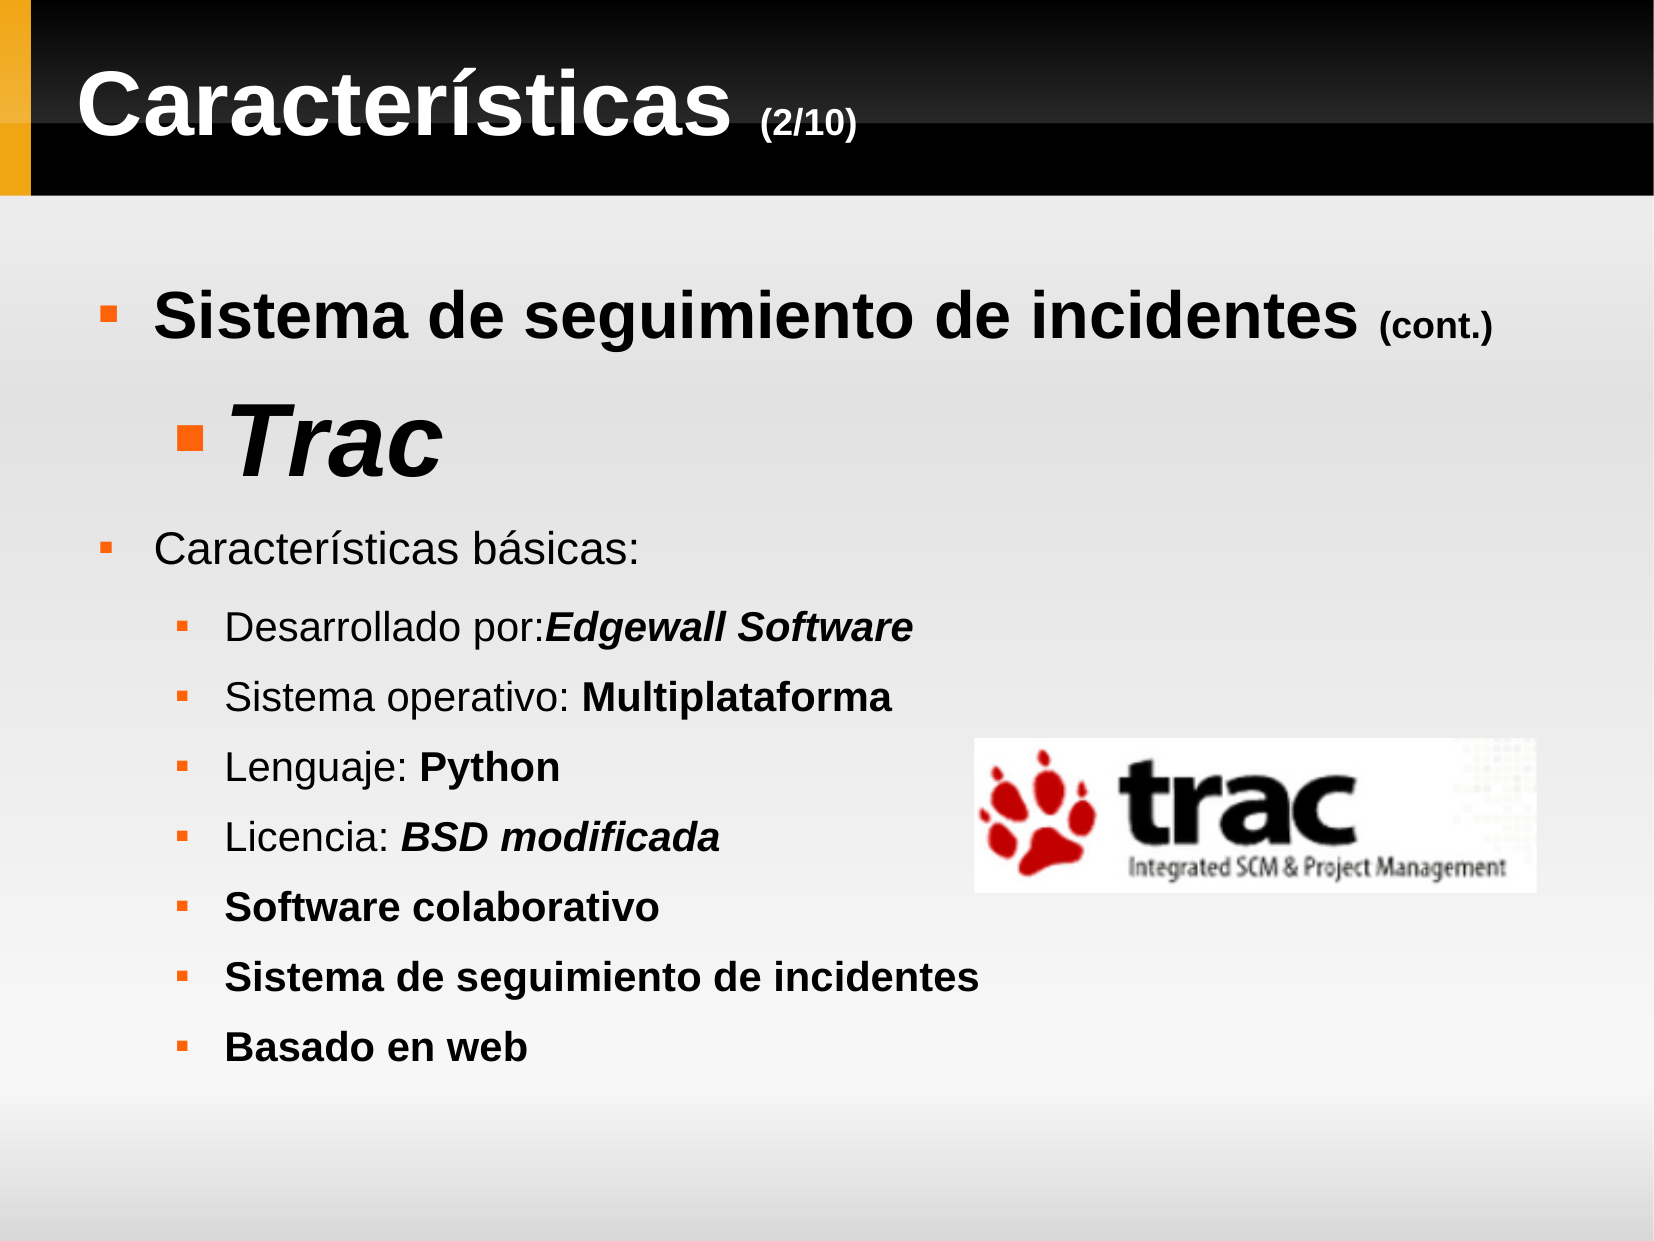

# Características (2/10)
Sistema de seguimiento de incidentes (cont.)
Trac
Características básicas:
Desarrollado por:Edgewall Software
Sistema operativo: Multiplataforma
Lenguaje: Python
Licencia: BSD modificada
Software colaborativo
Sistema de seguimiento de incidentes
Basado en web